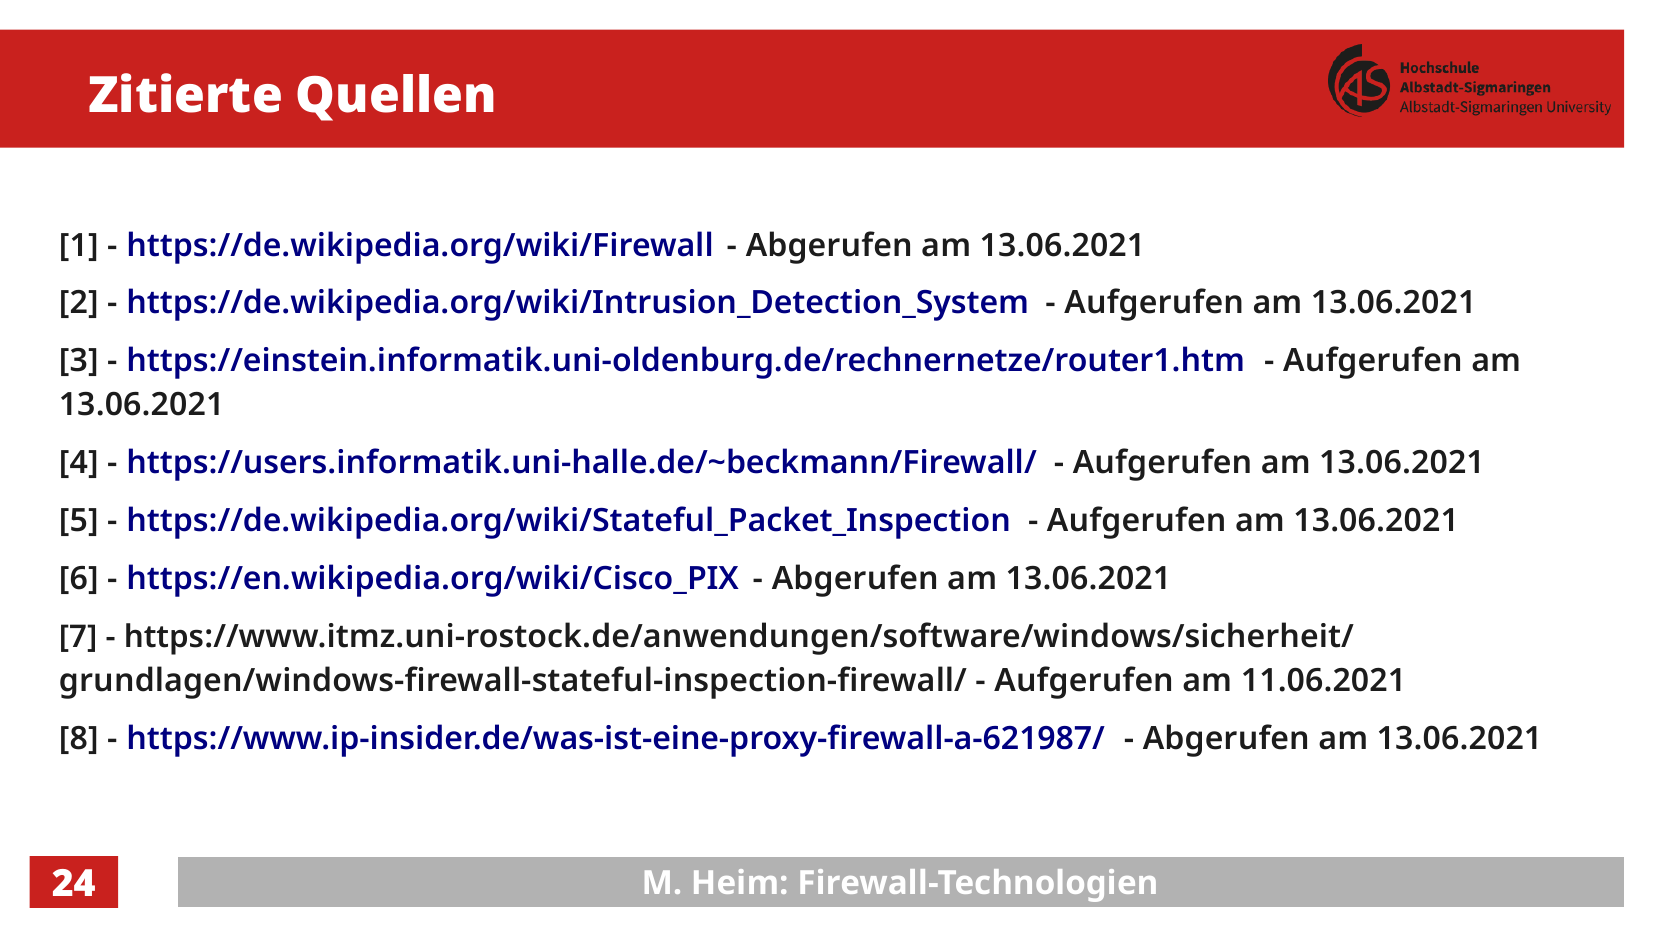

# Zitierte Quellen
[1] - https://de.wikipedia.org/wiki/Firewall - Abgerufen am 13.06.2021
[2] - https://de.wikipedia.org/wiki/Intrusion_Detection_System - Aufgerufen am 13.06.2021
[3] - https://einstein.informatik.uni-oldenburg.de/rechnernetze/router1.htm - Aufgerufen am 13.06.2021
[4] - https://users.informatik.uni-halle.de/~beckmann/Firewall/ - Aufgerufen am 13.06.2021
[5] - https://de.wikipedia.org/wiki/Stateful_Packet_Inspection - Aufgerufen am 13.06.2021
[6] - https://en.wikipedia.org/wiki/Cisco_PIX - Abgerufen am 13.06.2021
[7] - https://www.itmz.uni-rostock.de/anwendungen/software/windows/sicherheit/grundlagen/windows-firewall-stateful-inspection-firewall/ - Aufgerufen am 11.06.2021
[8] - https://www.ip-insider.de/was-ist-eine-proxy-firewall-a-621987/ - Abgerufen am 13.06.2021
24